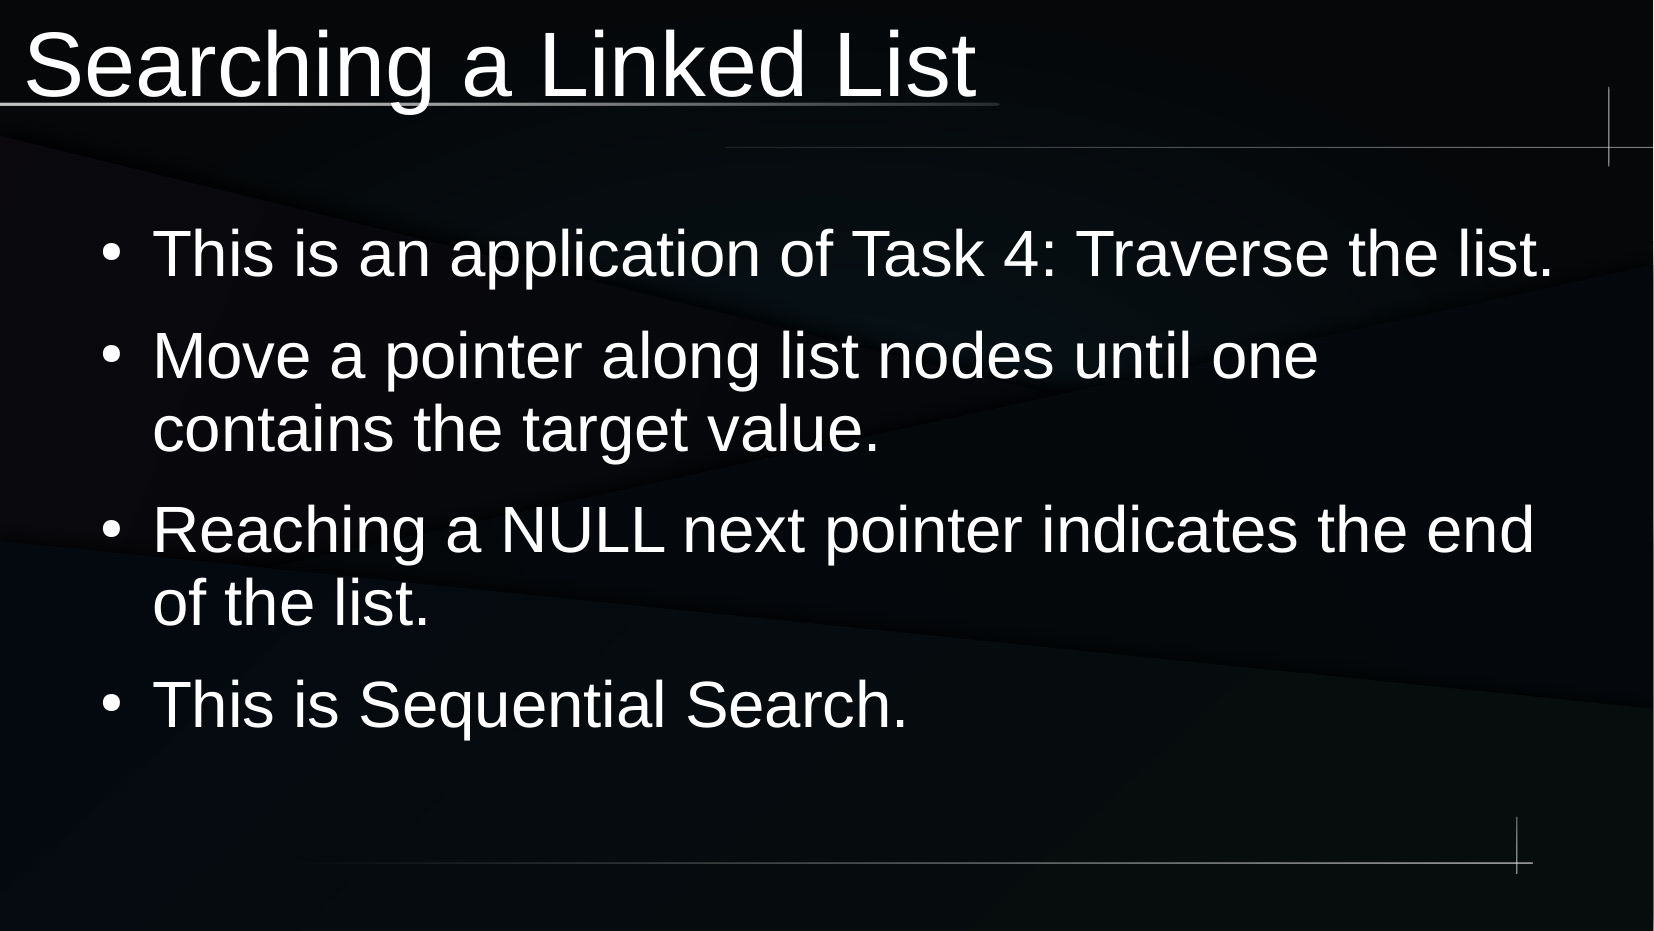

# Searching a Linked List
This is an application of Task 4: Traverse the list.
Move a pointer along list nodes until one contains the target value.
Reaching a NULL next pointer indicates the end of the list.
This is Sequential Search.